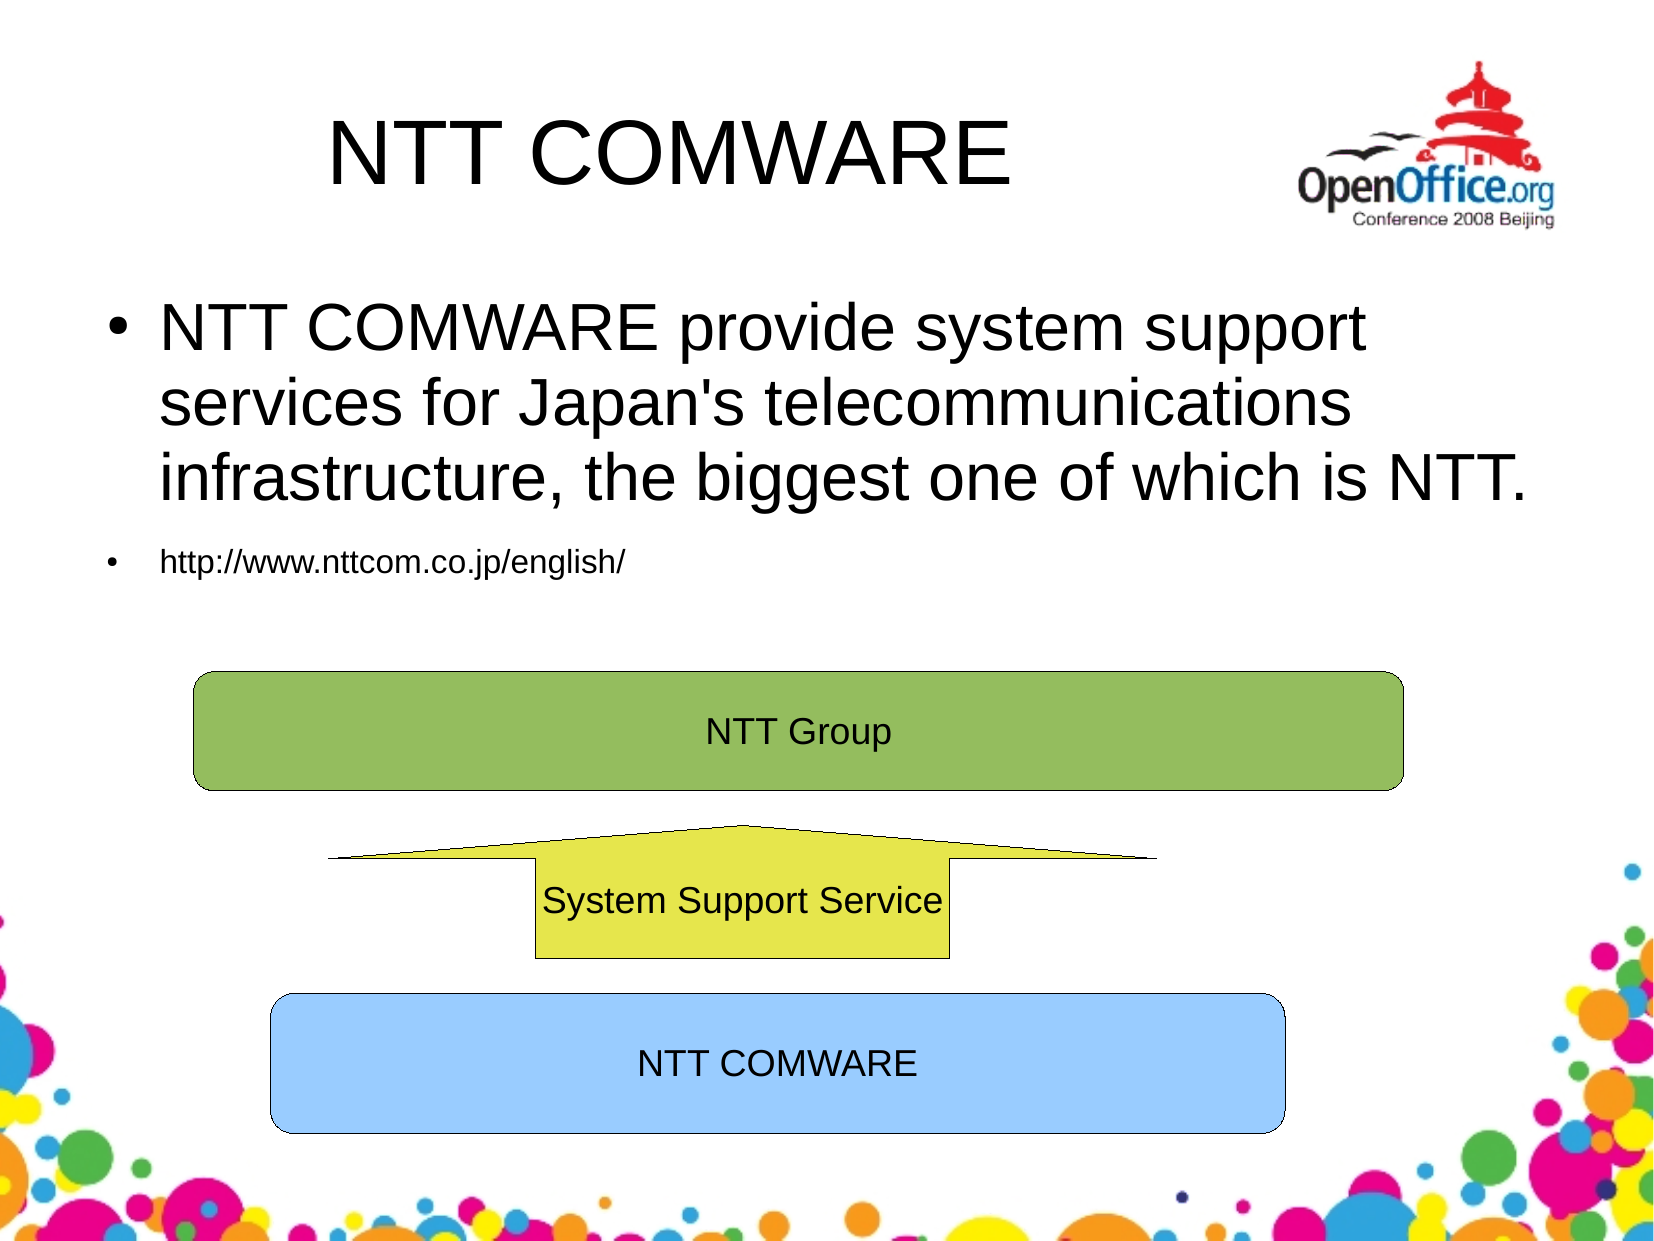

# NTT COMWARE
NTT COMWARE provide system support services for Japan's telecommunications infrastructure, the biggest one of which is NTT.
http://www.nttcom.co.jp/english/
NTT Group
System Support Service
NTT COMWARE